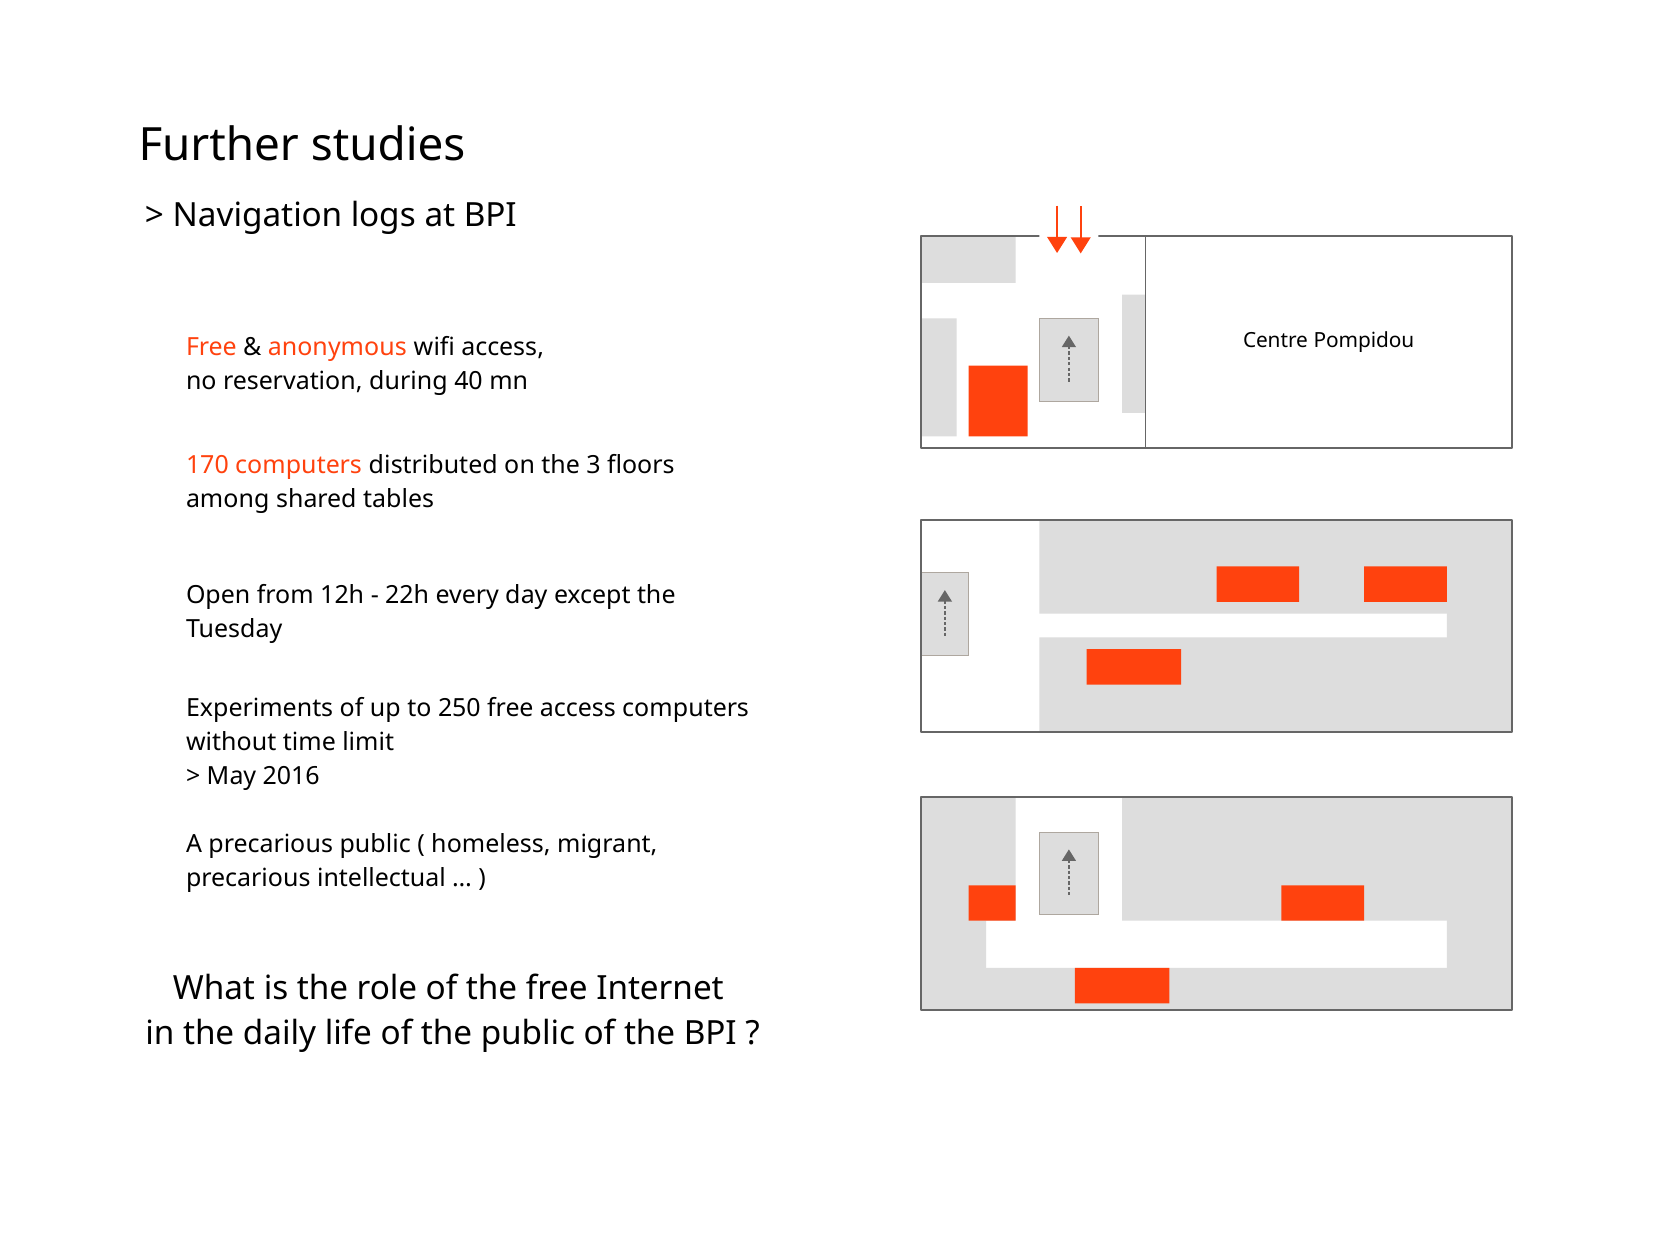

Further studies
> Navigation logs at BPI
Centre Pompidou
Free & anonymous wifi access,
no reservation, during 40 mn
170 computers distributed on the 3 floors
among shared tables
Open from 12h - 22h every day except the
Tuesday
Experiments of up to 250 free access computers
without time limit
> May 2016
A precarious public ( homeless, migrant,
precarious intellectual … )
What is the role of the free Internet
in the daily life of the public of the BPI ?